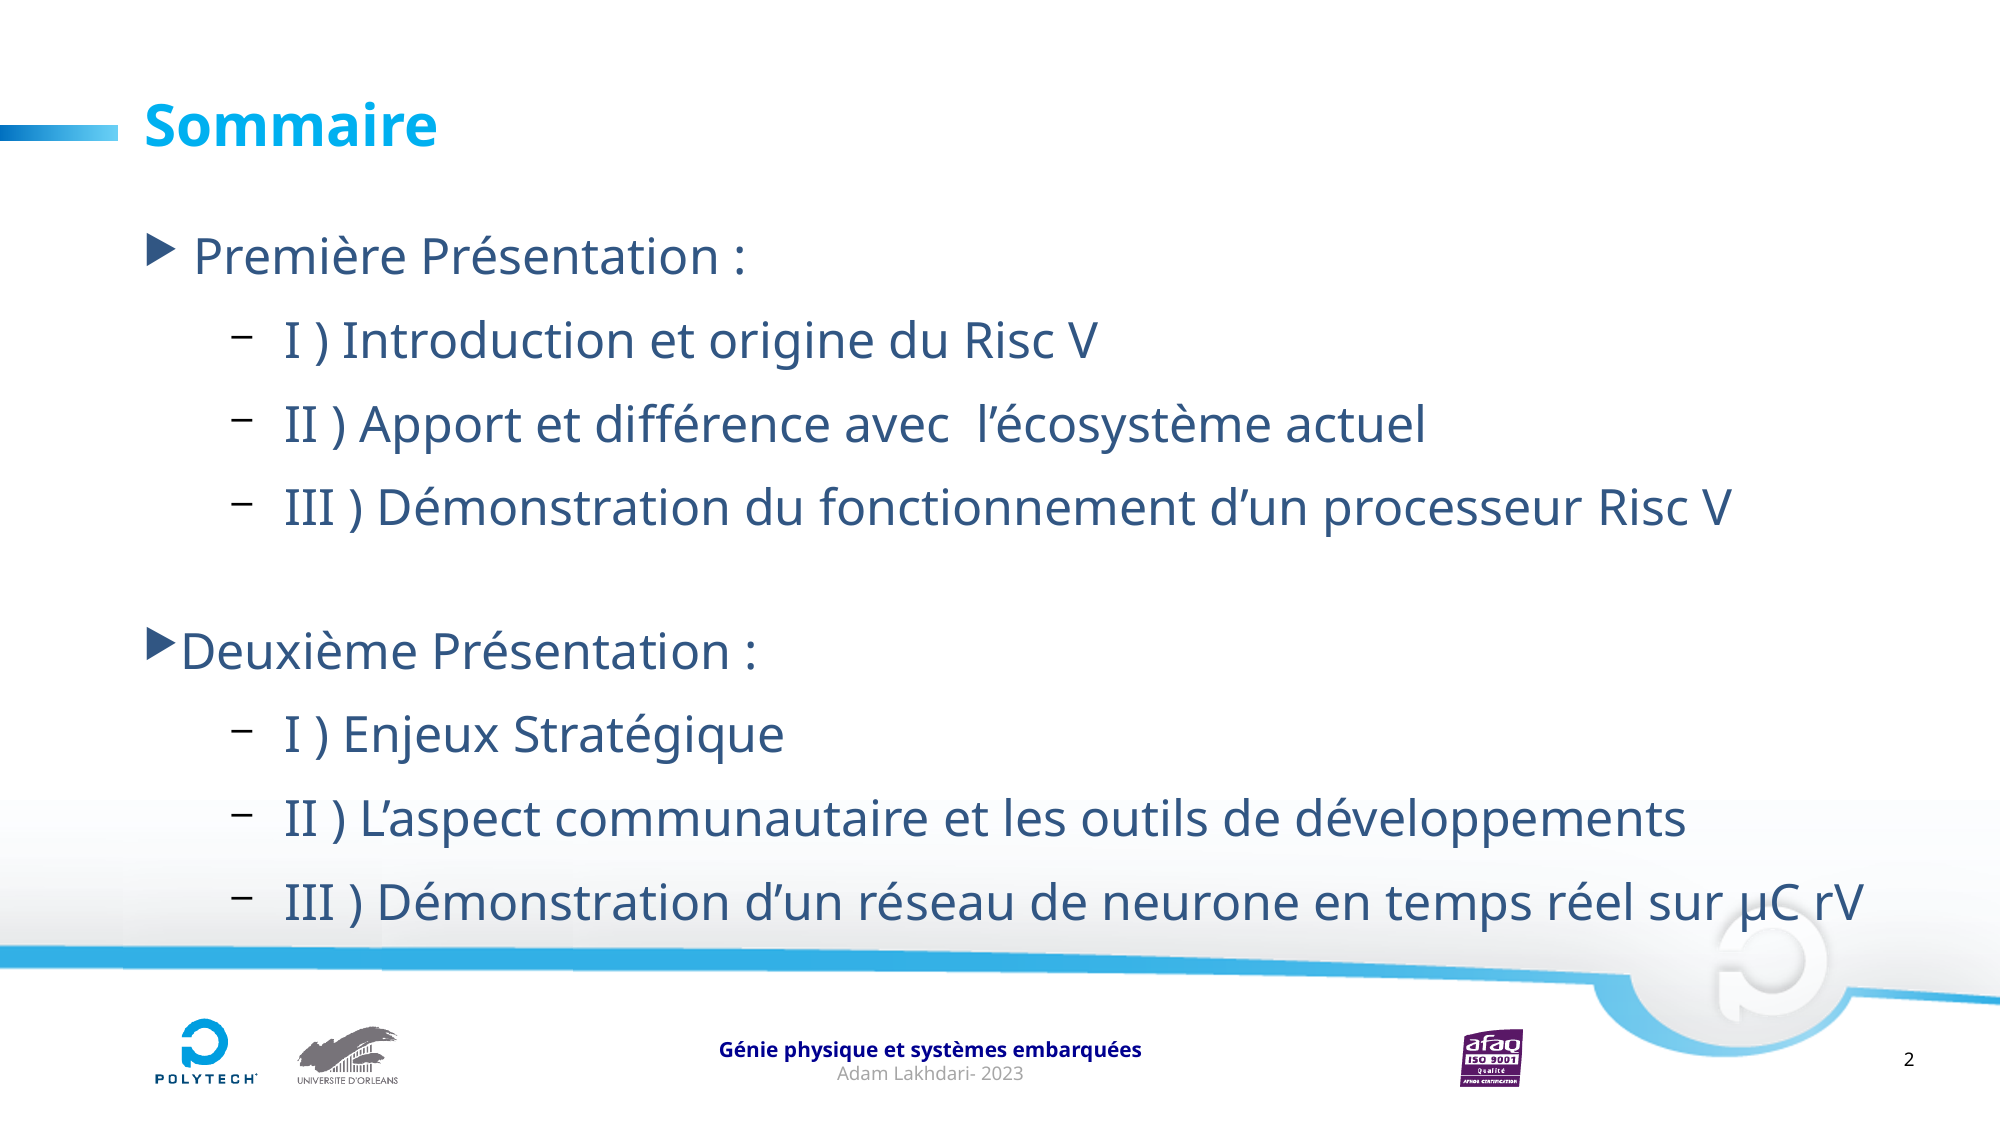

# Sommaire
 Première Présentation :
I ) Introduction et origine du Risc V
II ) Apport et différence avec l’écosystème actuel
III ) Démonstration du fonctionnement d’un processeur Risc V
Deuxième Présentation :
I ) Enjeux Stratégique
II ) L’aspect communautaire et les outils de développements
III ) Démonstration d’un réseau de neurone en temps réel sur µC rV
Génie physique et systèmes embarquées
Adam Lakhdari- 2023
2